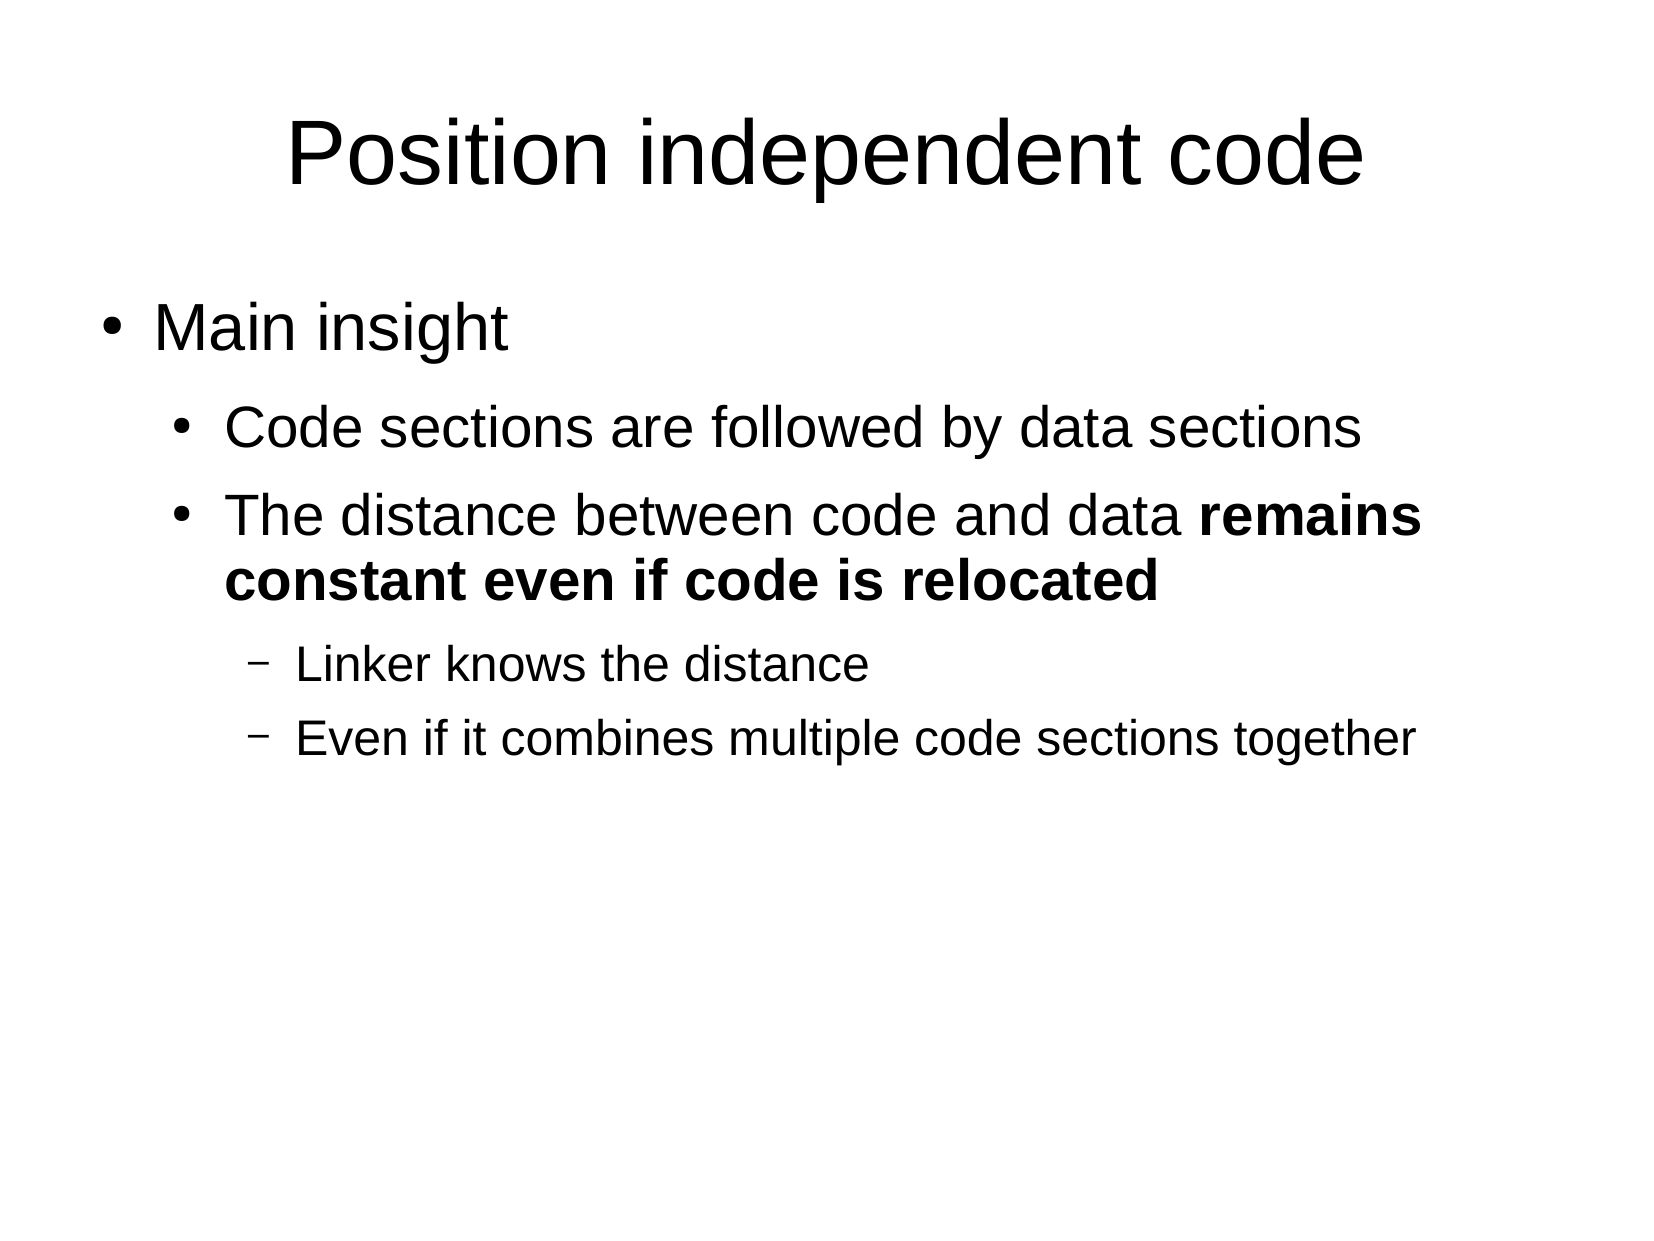

# Position independent code
Main insight
Code sections are followed by data sections
The distance between code and data remains constant even if code is relocated
Linker knows the distance
Even if it combines multiple code sections together